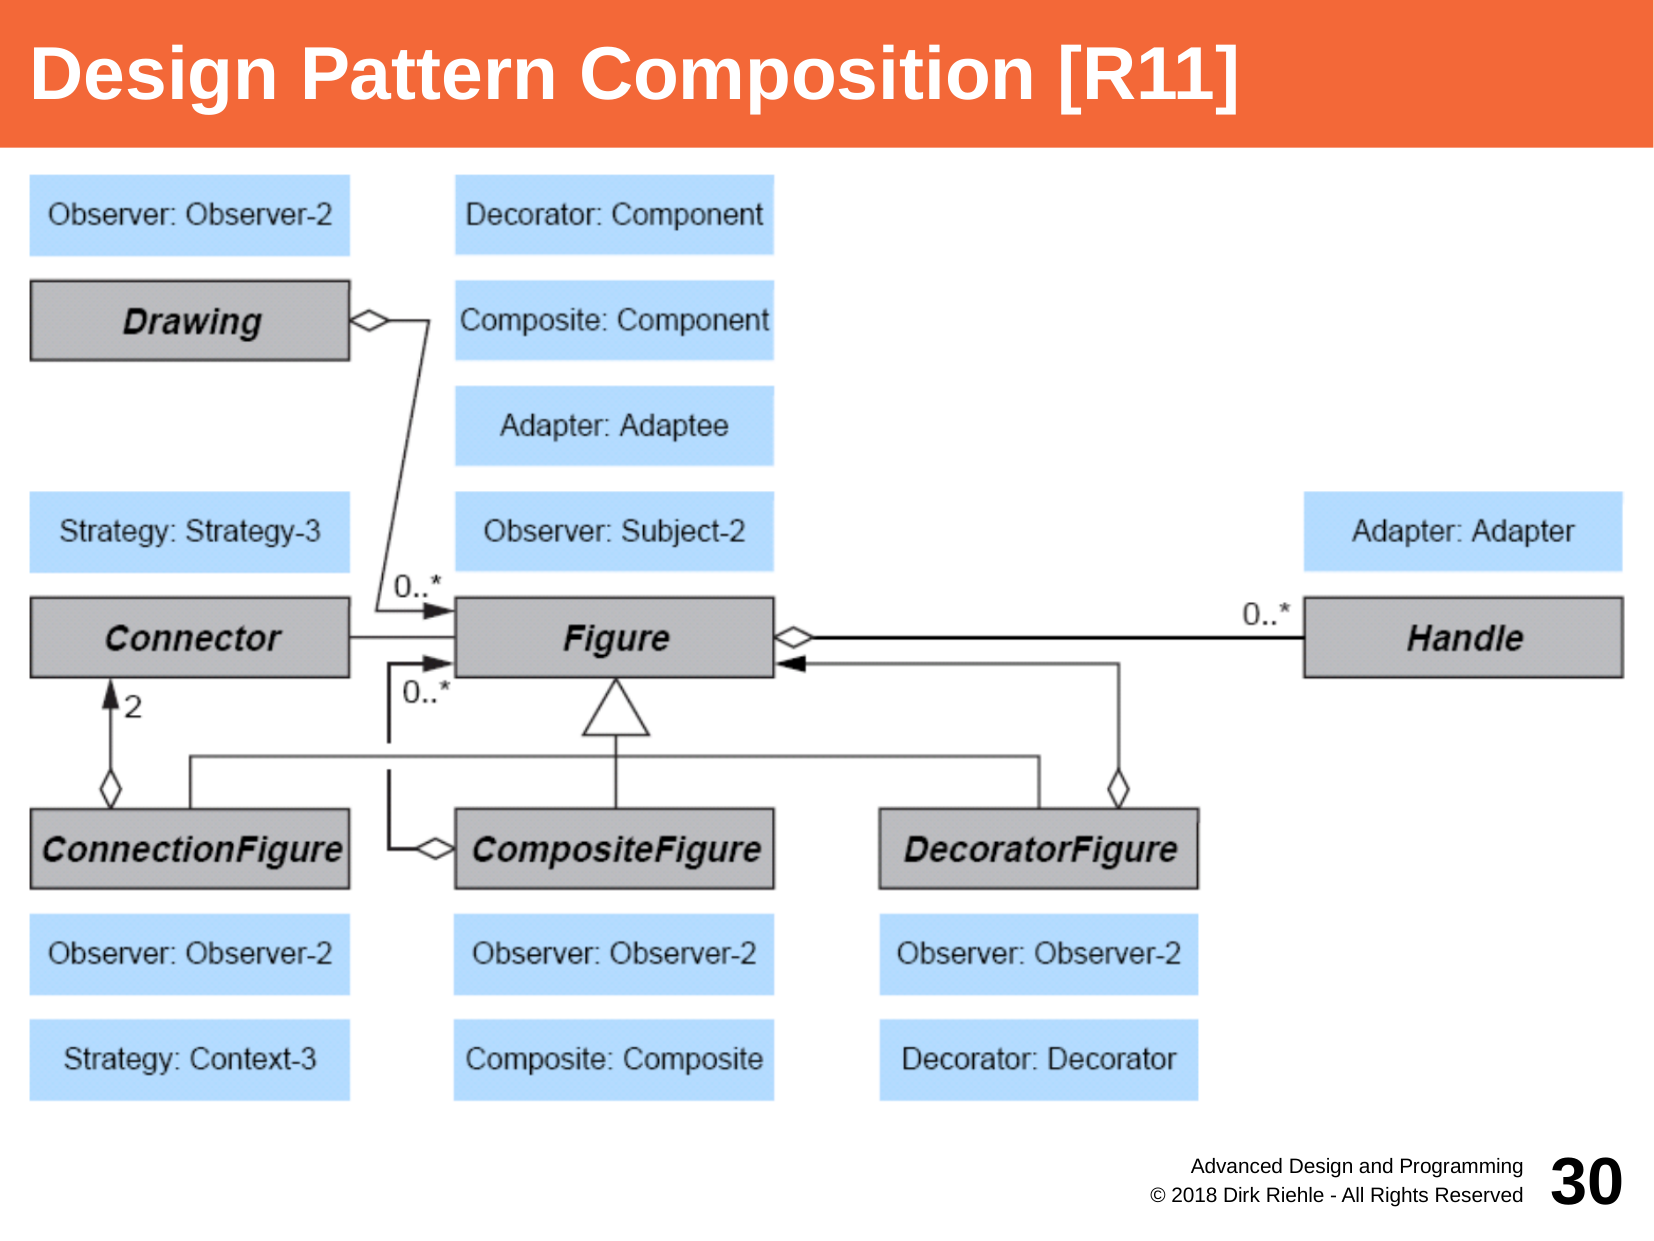

# Design Pattern Composition [R11]
Advanced Design and Programming
30
© 2018 Dirk Riehle - All Rights Reserved